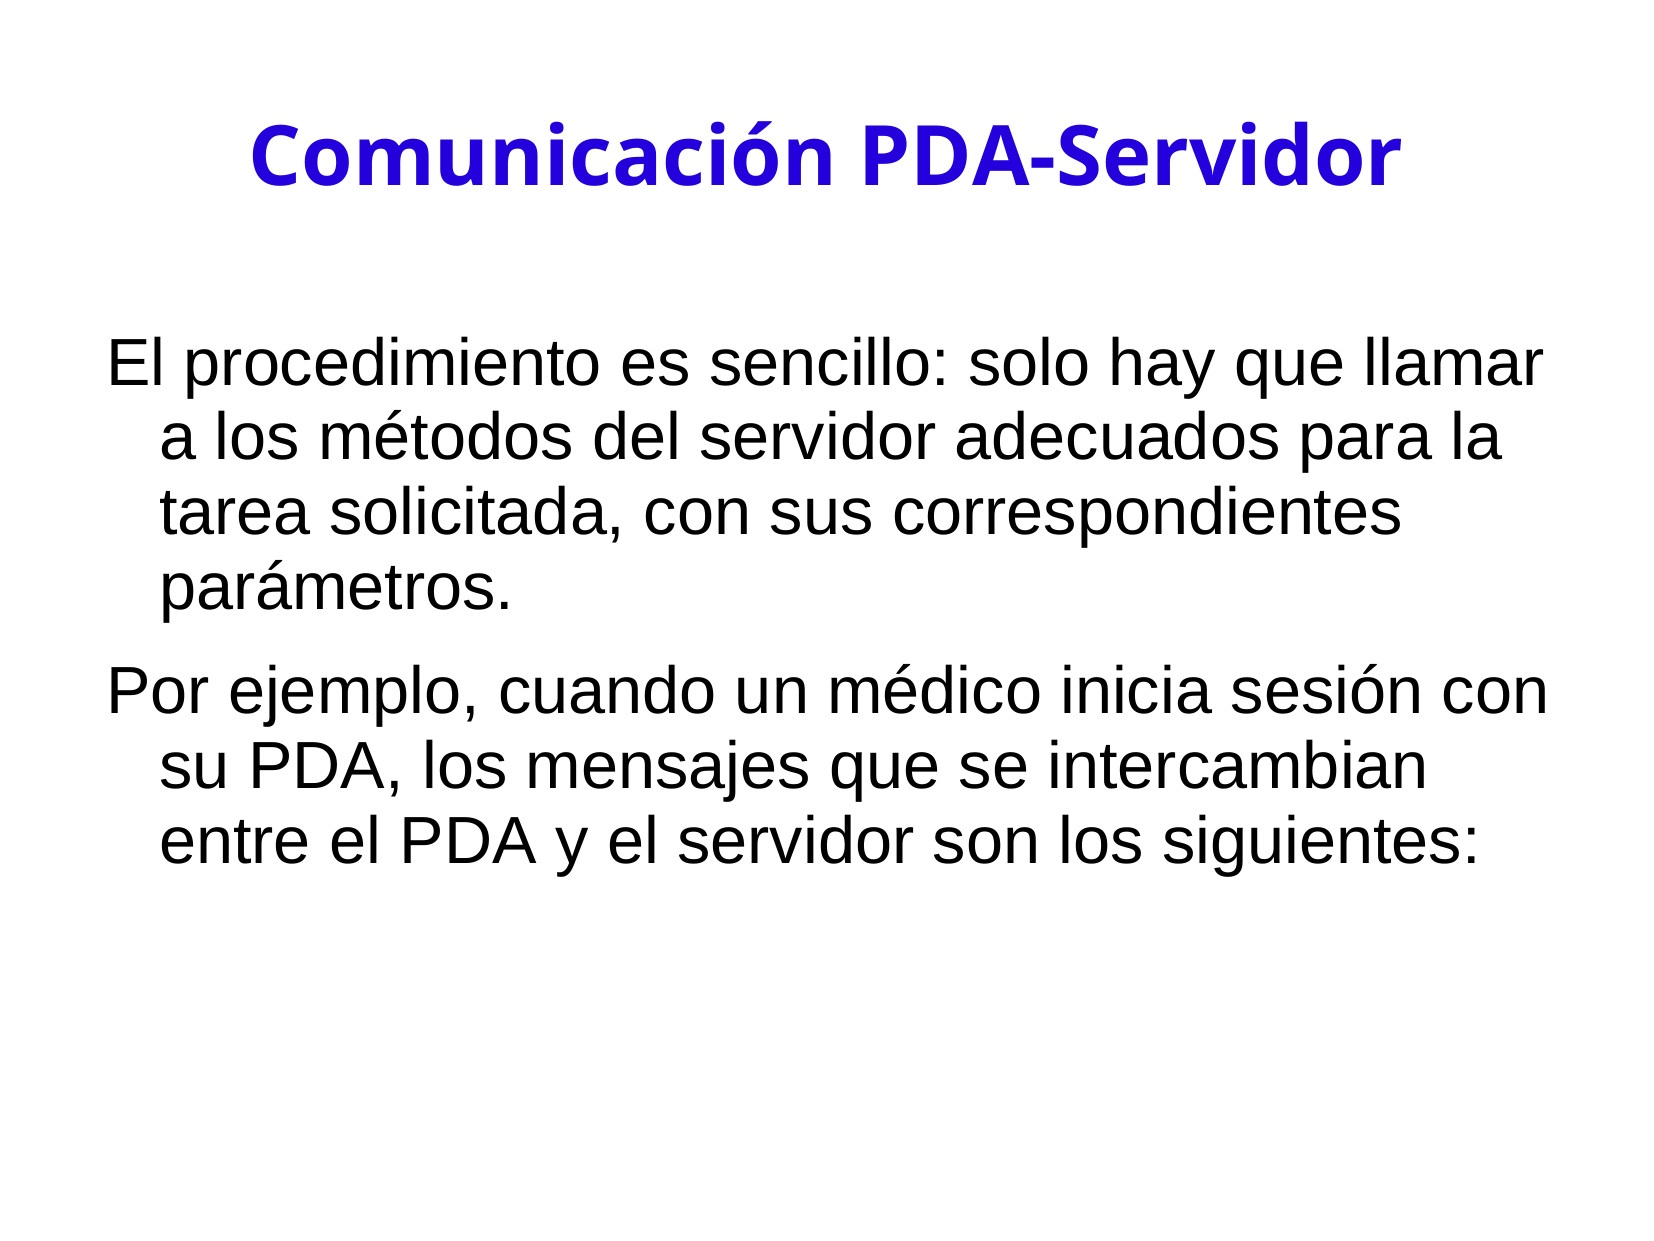

# Comunicación PDA-Servidor
El procedimiento es sencillo: solo hay que llamar a los métodos del servidor adecuados para la tarea solicitada, con sus correspondientes parámetros.
Por ejemplo, cuando un médico inicia sesión con su PDA, los mensajes que se intercambian entre el PDA y el servidor son los siguientes: